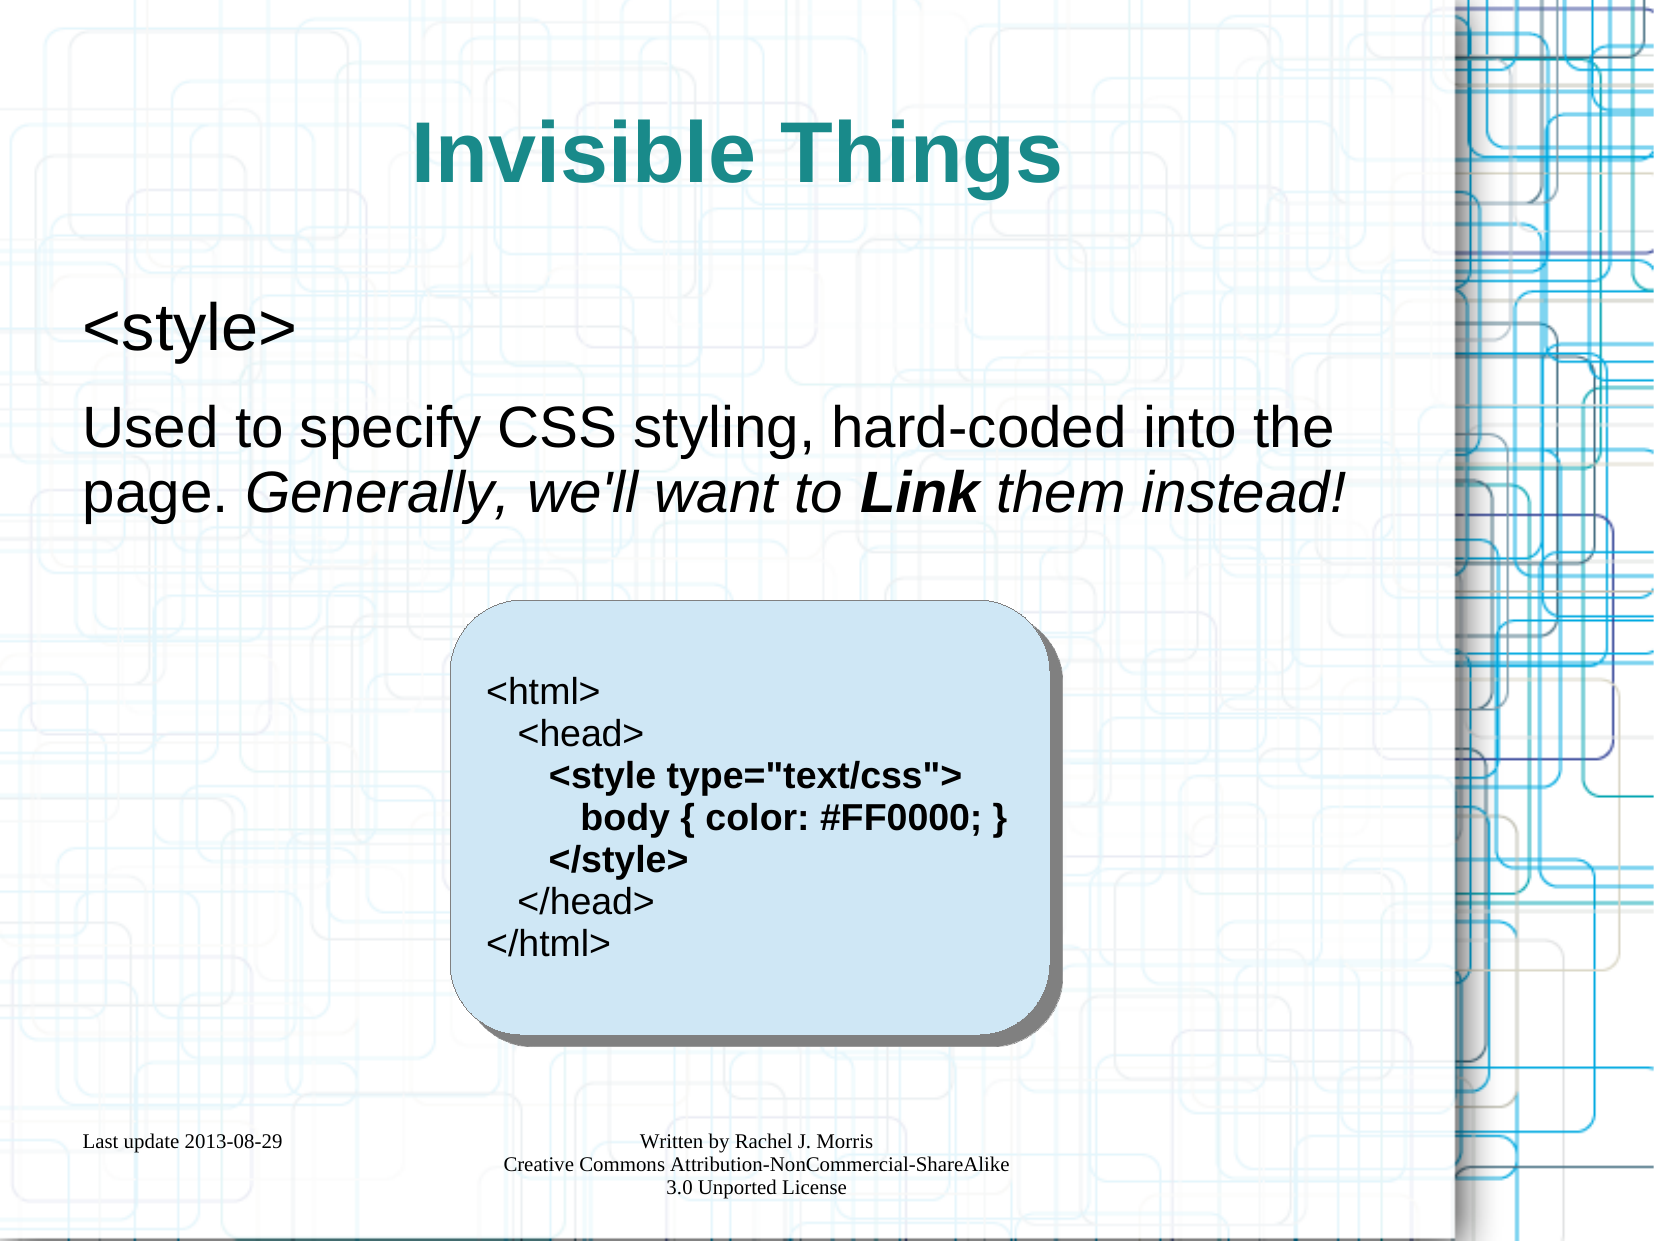

# Invisible Things
<style>
Used to specify CSS styling, hard-coded into the page. Generally, we'll want to Link them instead!
<html>
 <head>
 <style type="text/css">
 body { color: #FF0000; }
 </style>
 </head>
</html>